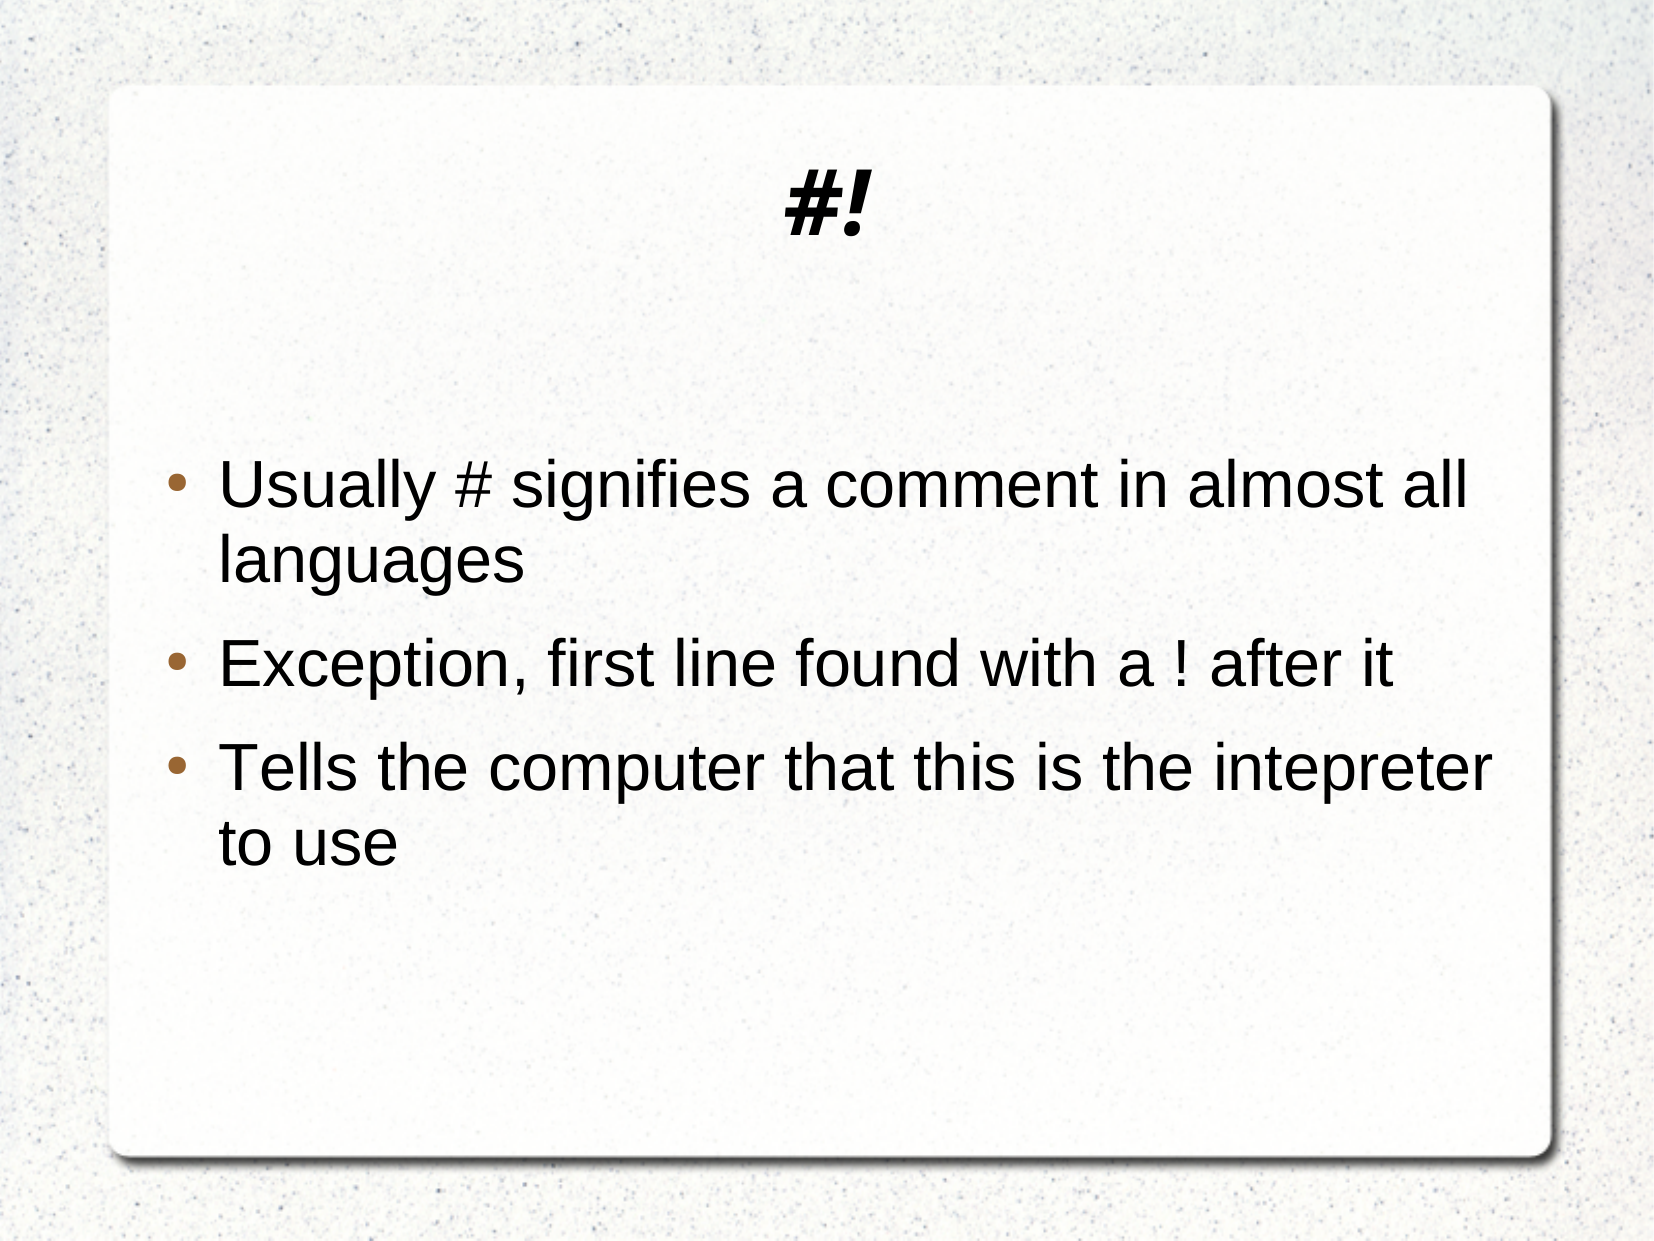

# #!
Usually # signifies a comment in almost all languages
Exception, first line found with a ! after it
Tells the computer that this is the intepreter to use